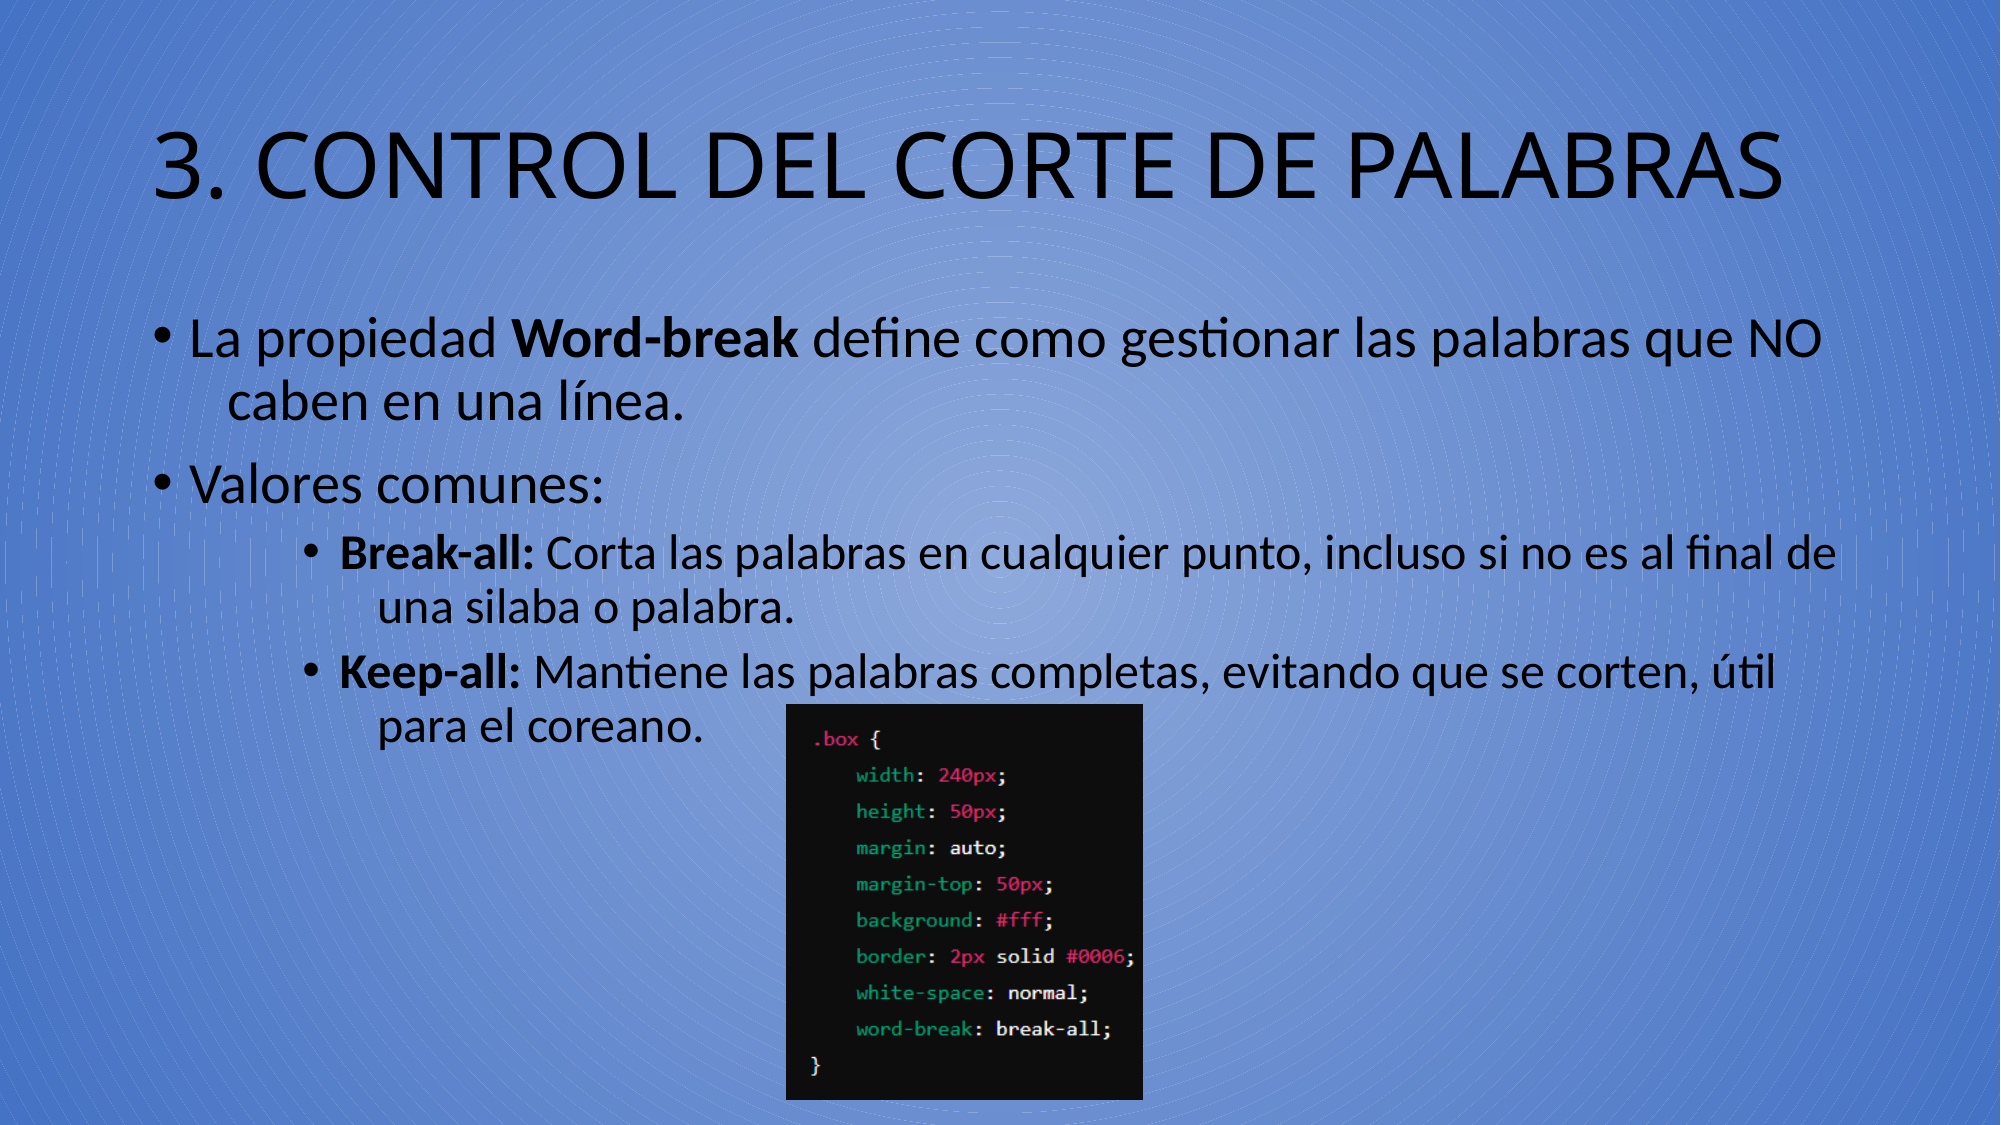

# 3. CONTROL DEL CORTE DE PALABRAS
La propiedad Word-break define como gestionar las palabras que NO caben en una línea.
Valores comunes:
Break-all: Corta las palabras en cualquier punto, incluso si no es al final de una silaba o palabra.
Keep-all: Mantiene las palabras completas, evitando que se corten, útil para el coreano.